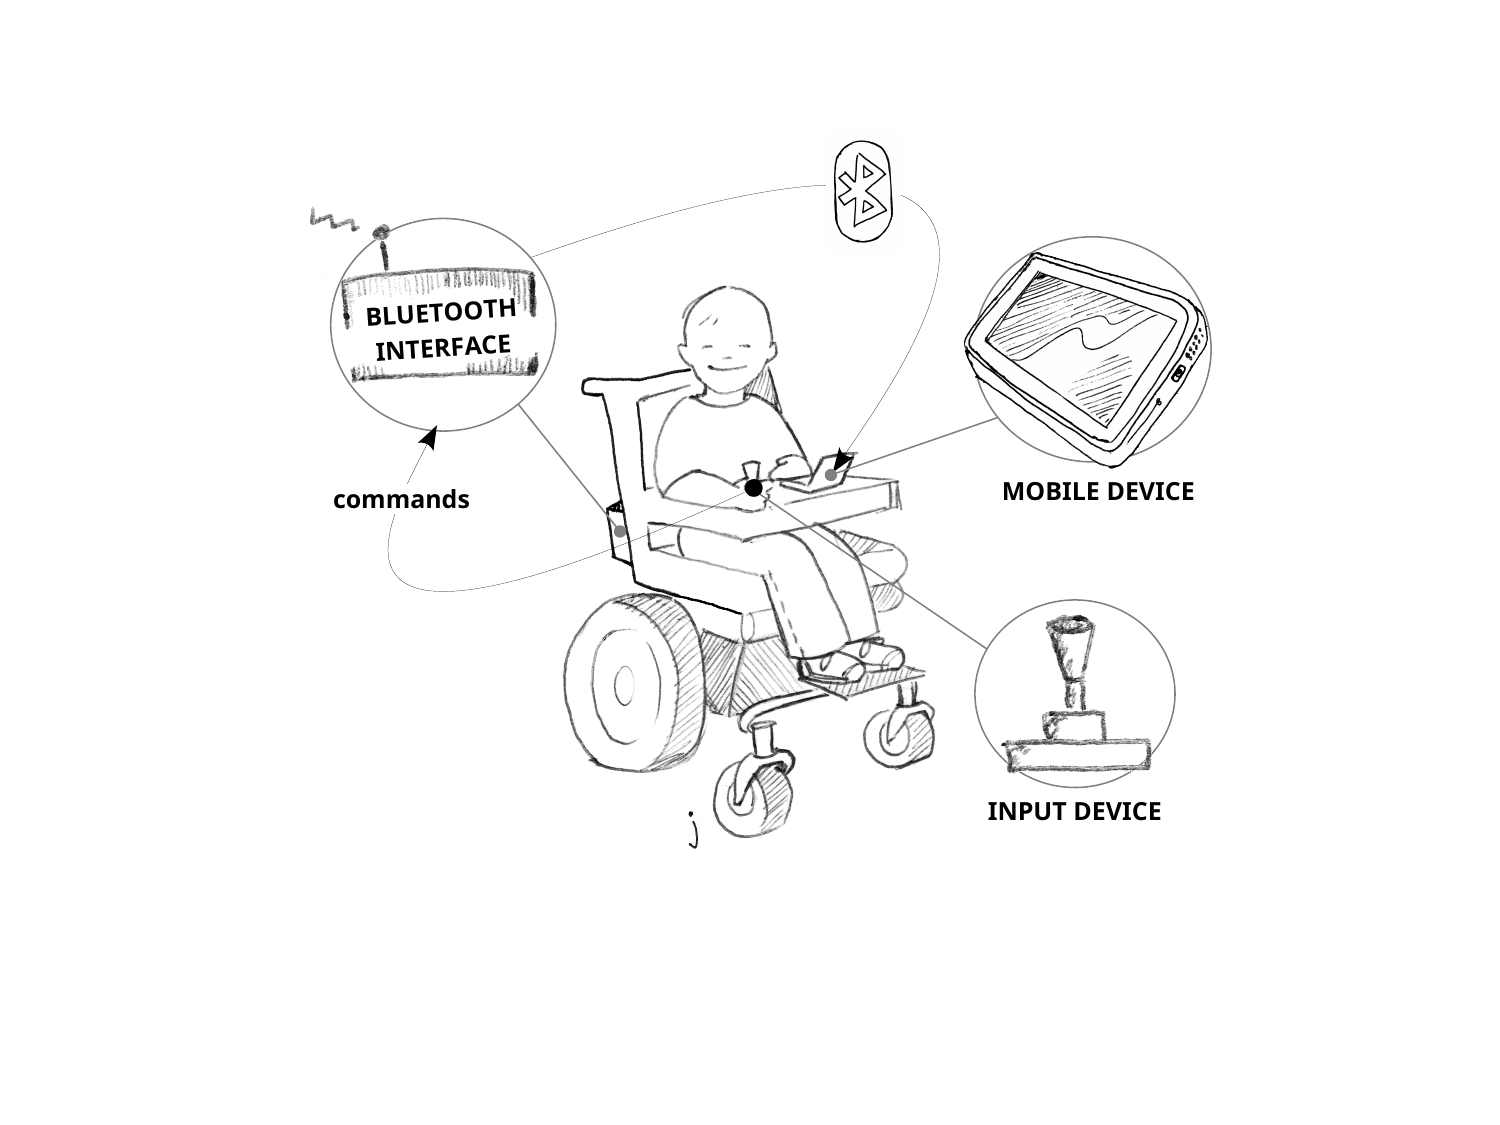

BLUETOOTH INTERFACE
MOBILE DEVICE
commands
INPUT DEVICE